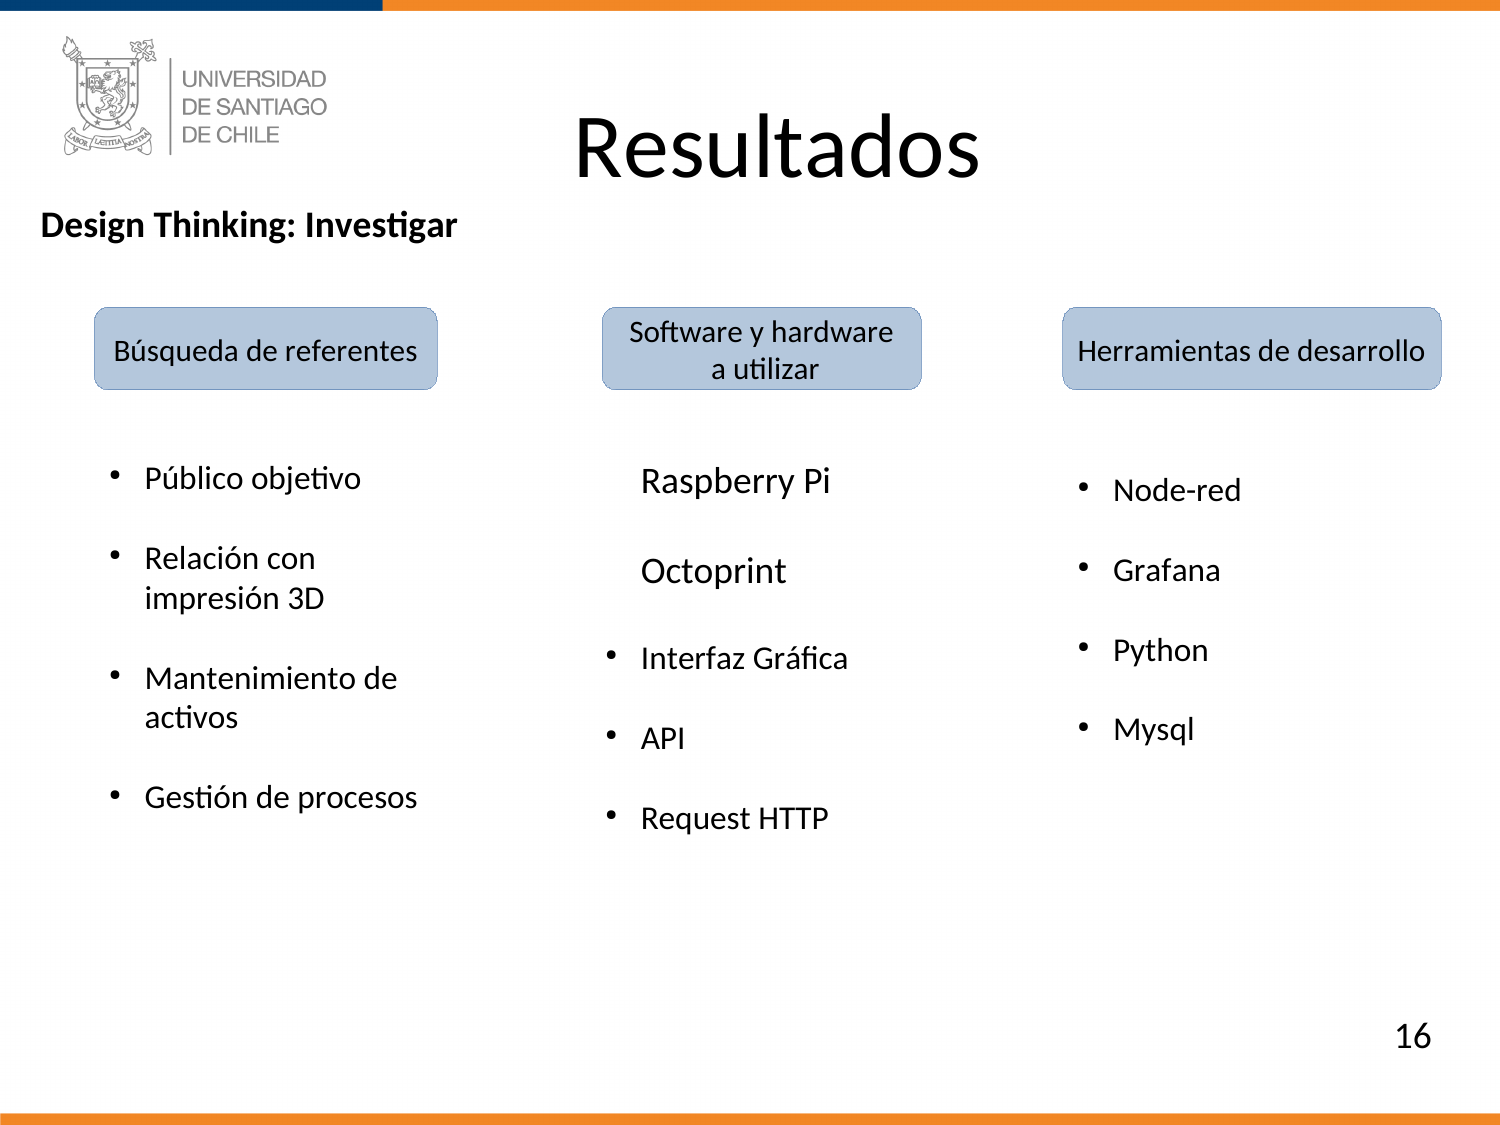

# Resultados
Design Thinking: Investigar
Búsqueda de referentes
Software y hardware
 a utilizar
Herramientas de desarrollo
Público objetivo
Relación con impresión 3D
Mantenimiento de activos
Gestión de procesos
Raspberry Pi
Octoprint
Interfaz Gráfica
API
Request HTTP
Node-red
Grafana
Python
Mysql